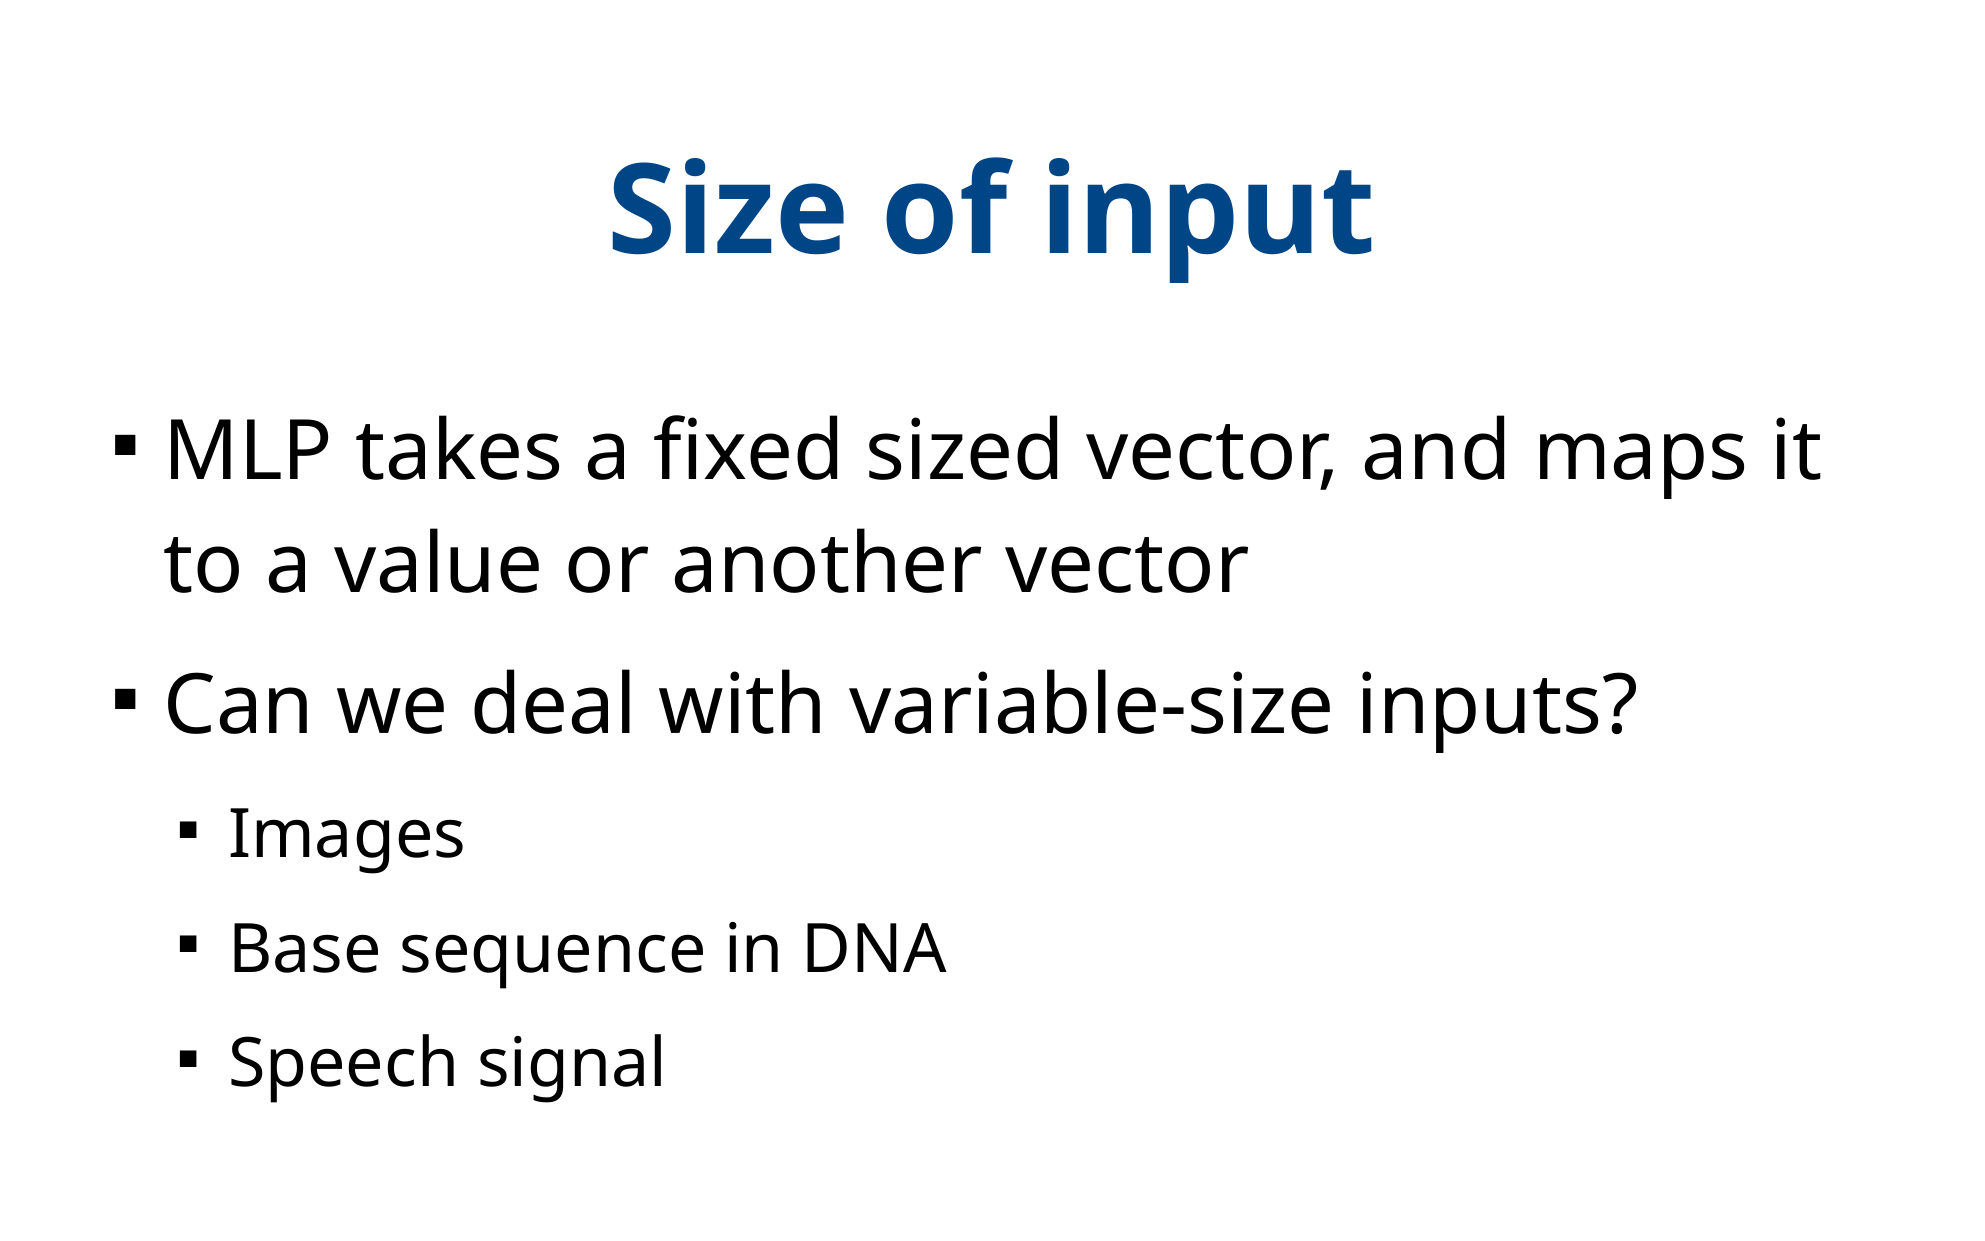

# Size of input
MLP takes a fixed sized vector, and maps it to a value or another vector
Can we deal with variable-size inputs?
Images
Base sequence in DNA
Speech signal